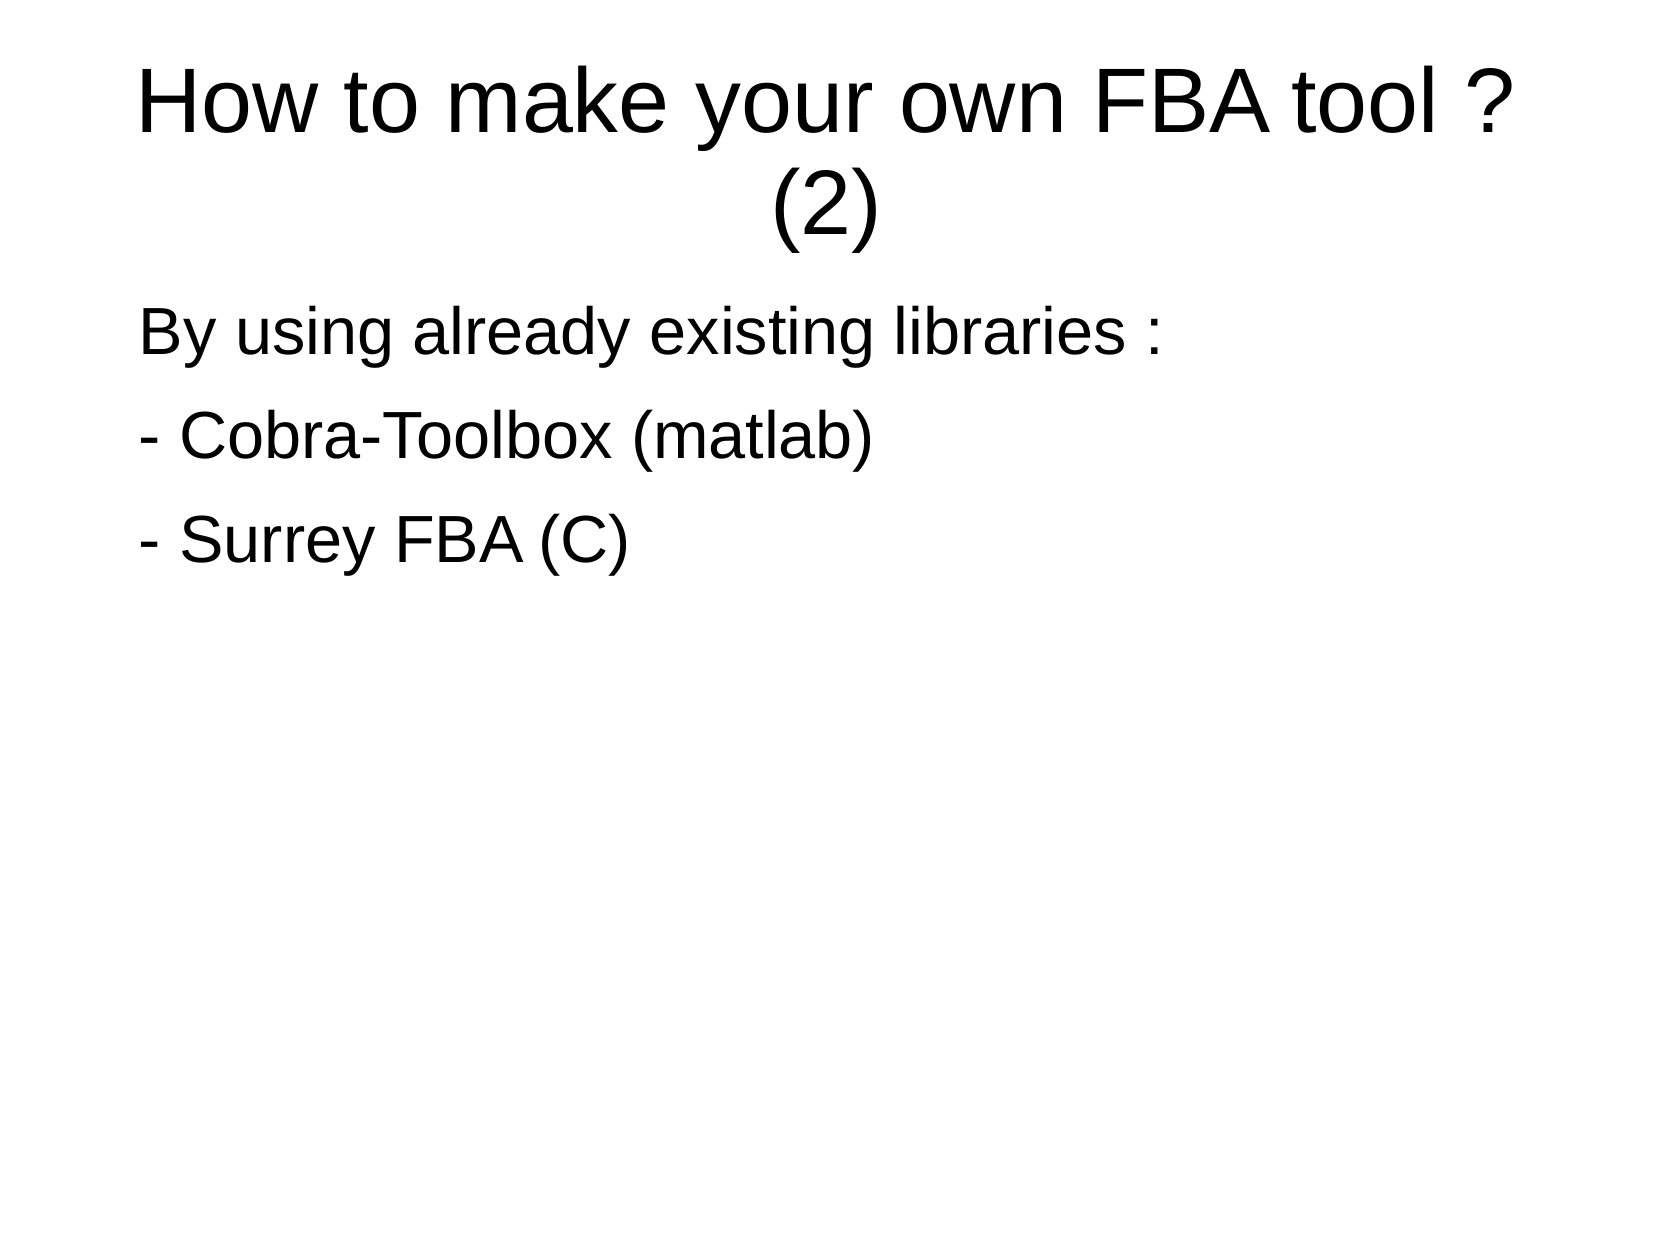

How to make your own FBA tool ? (2)
# By using already existing libraries :
- Cobra-Toolbox (matlab)
- Surrey FBA (C)